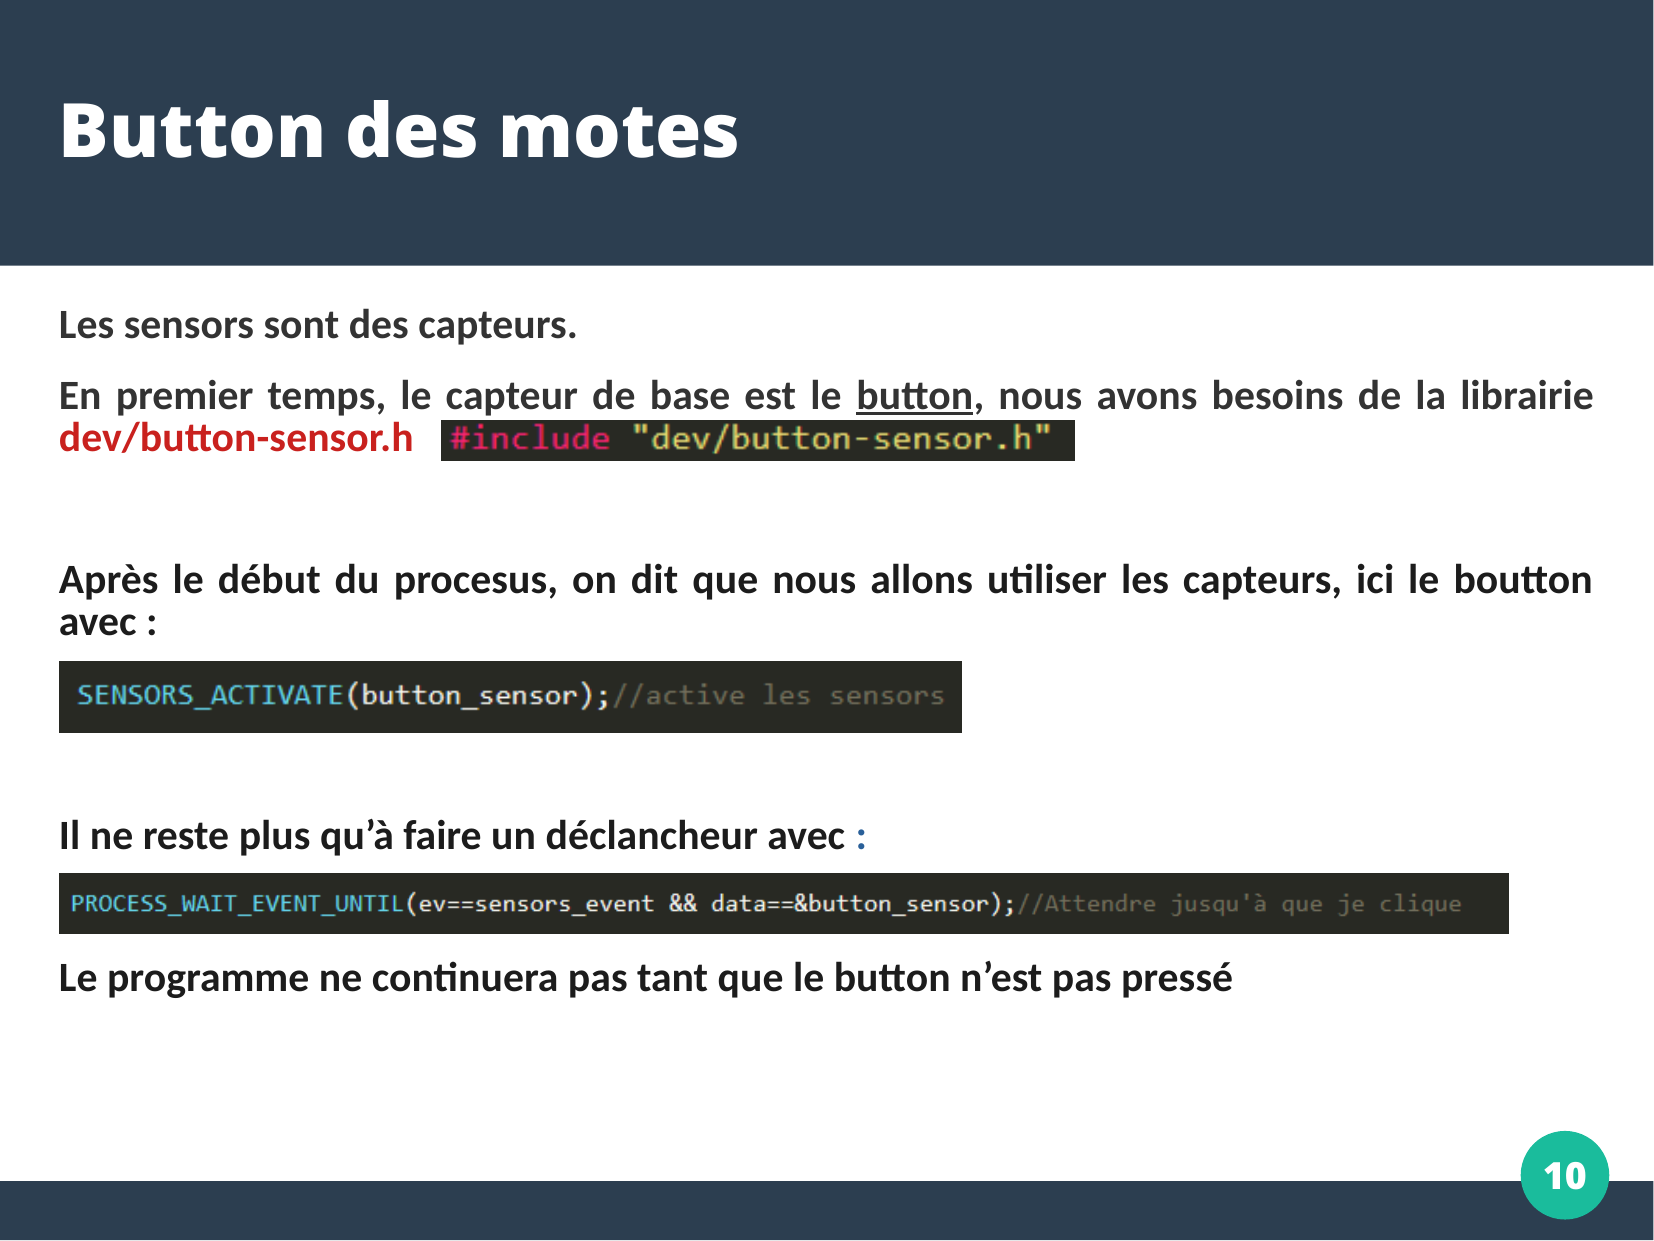

# Button des motes
Les sensors sont des capteurs.
En premier temps, le capteur de base est le button, nous avons besoins de la librairie dev/button-sensor.h
Après le début du procesus, on dit que nous allons utiliser les capteurs, ici le boutton avec :
Il ne reste plus qu’à faire un déclancheur avec :
Le programme ne continuera pas tant que le button n’est pas pressé
10